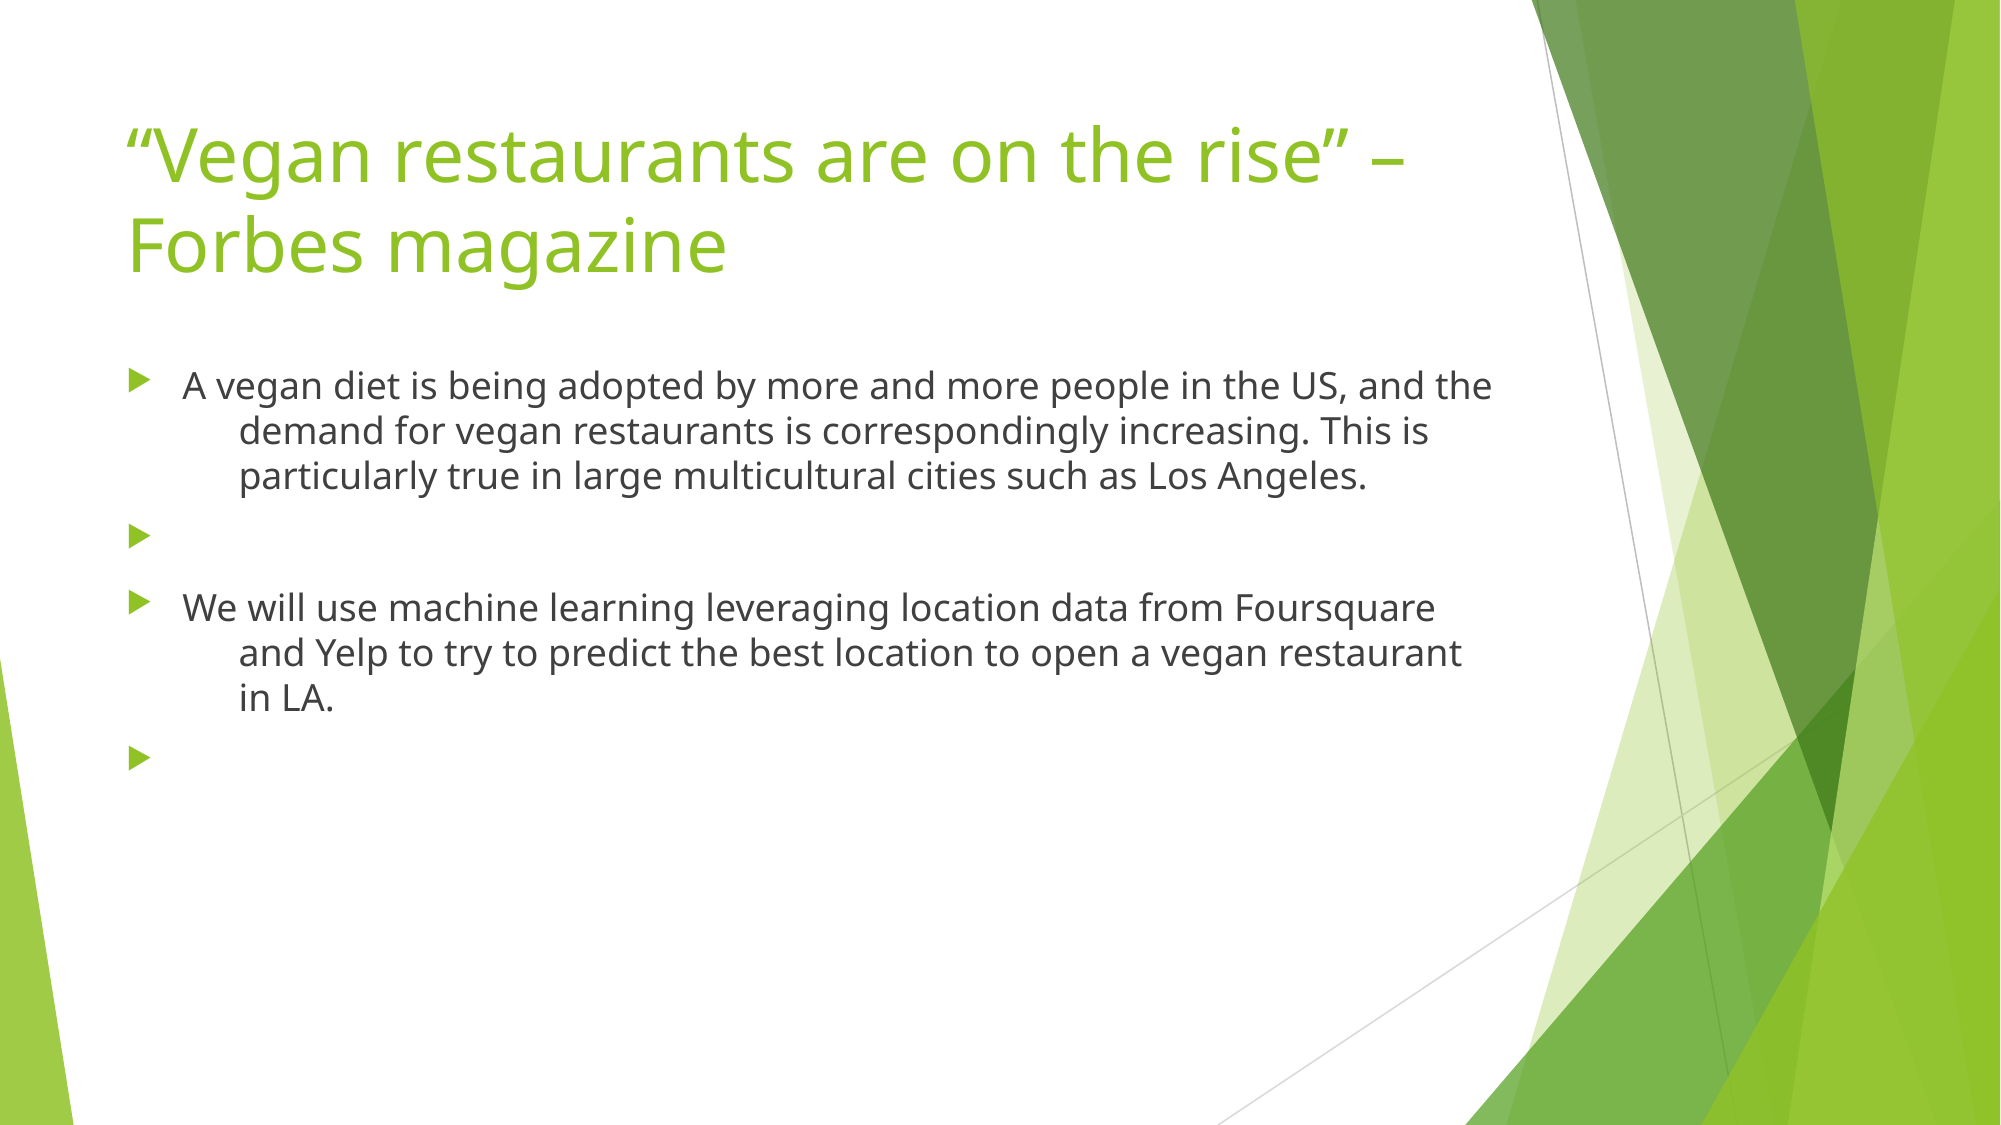

# “Vegan restaurants are on the rise” – Forbes magazine
A vegan diet is being adopted by more and more people in the US, and the demand for vegan restaurants is correspondingly increasing. This is particularly true in large multicultural cities such as Los Angeles.
We will use machine learning leveraging location data from Foursquare and Yelp to try to predict the best location to open a vegan restaurant in LA.